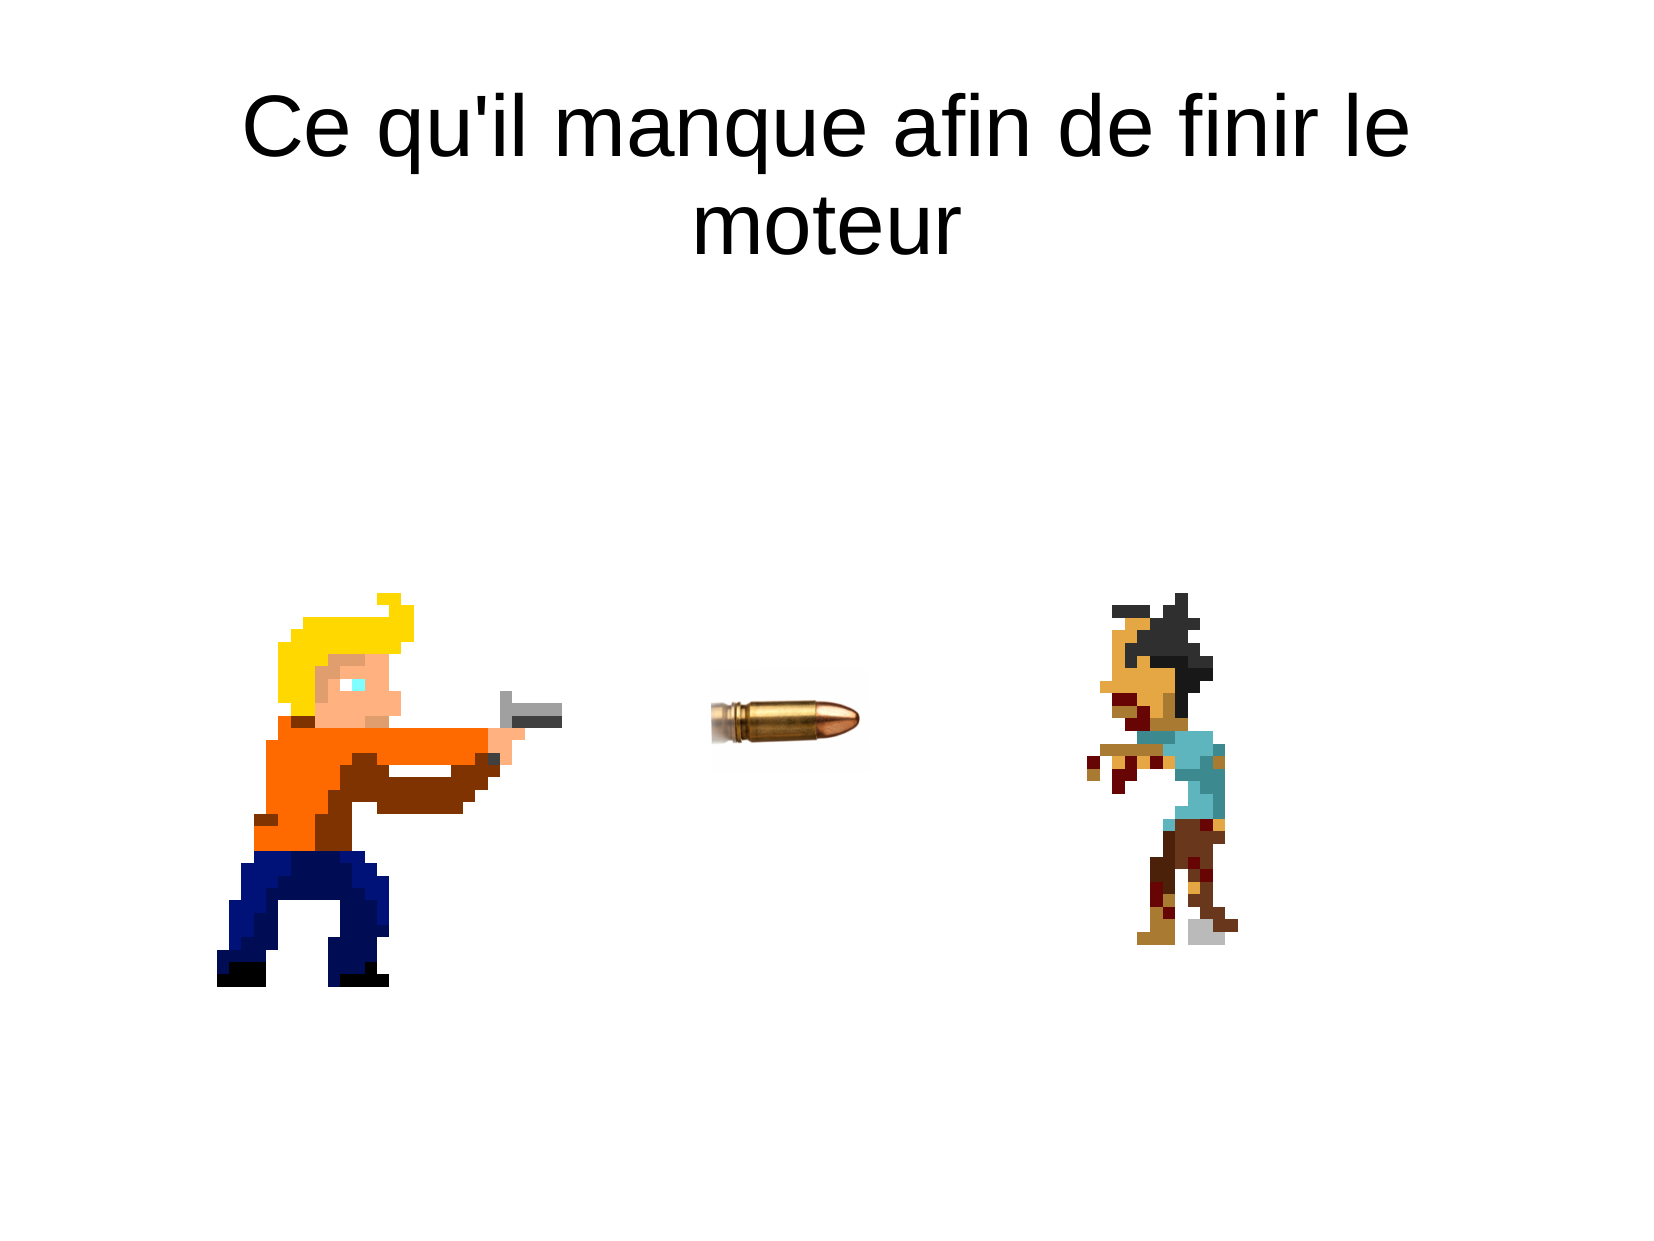

# Ce qu'il manque afin de finir le moteur